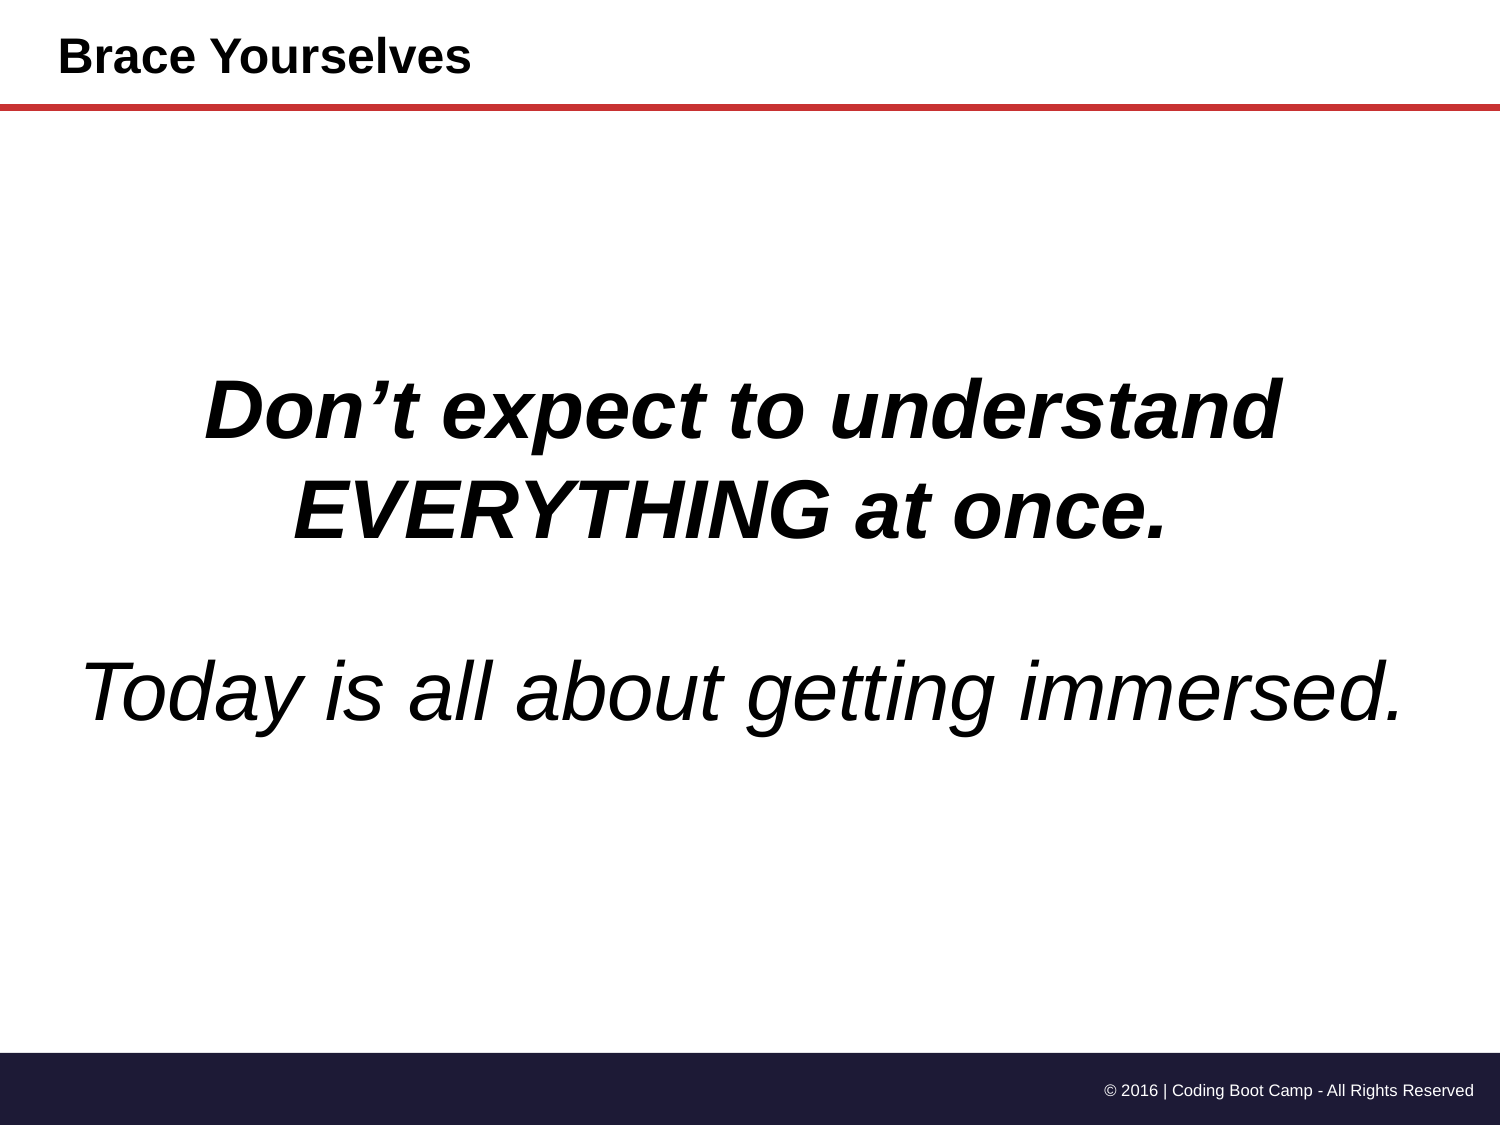

# Brace Yourselves
Don’t expect to understand EVERYTHING at once.
Today is all about getting immersed.